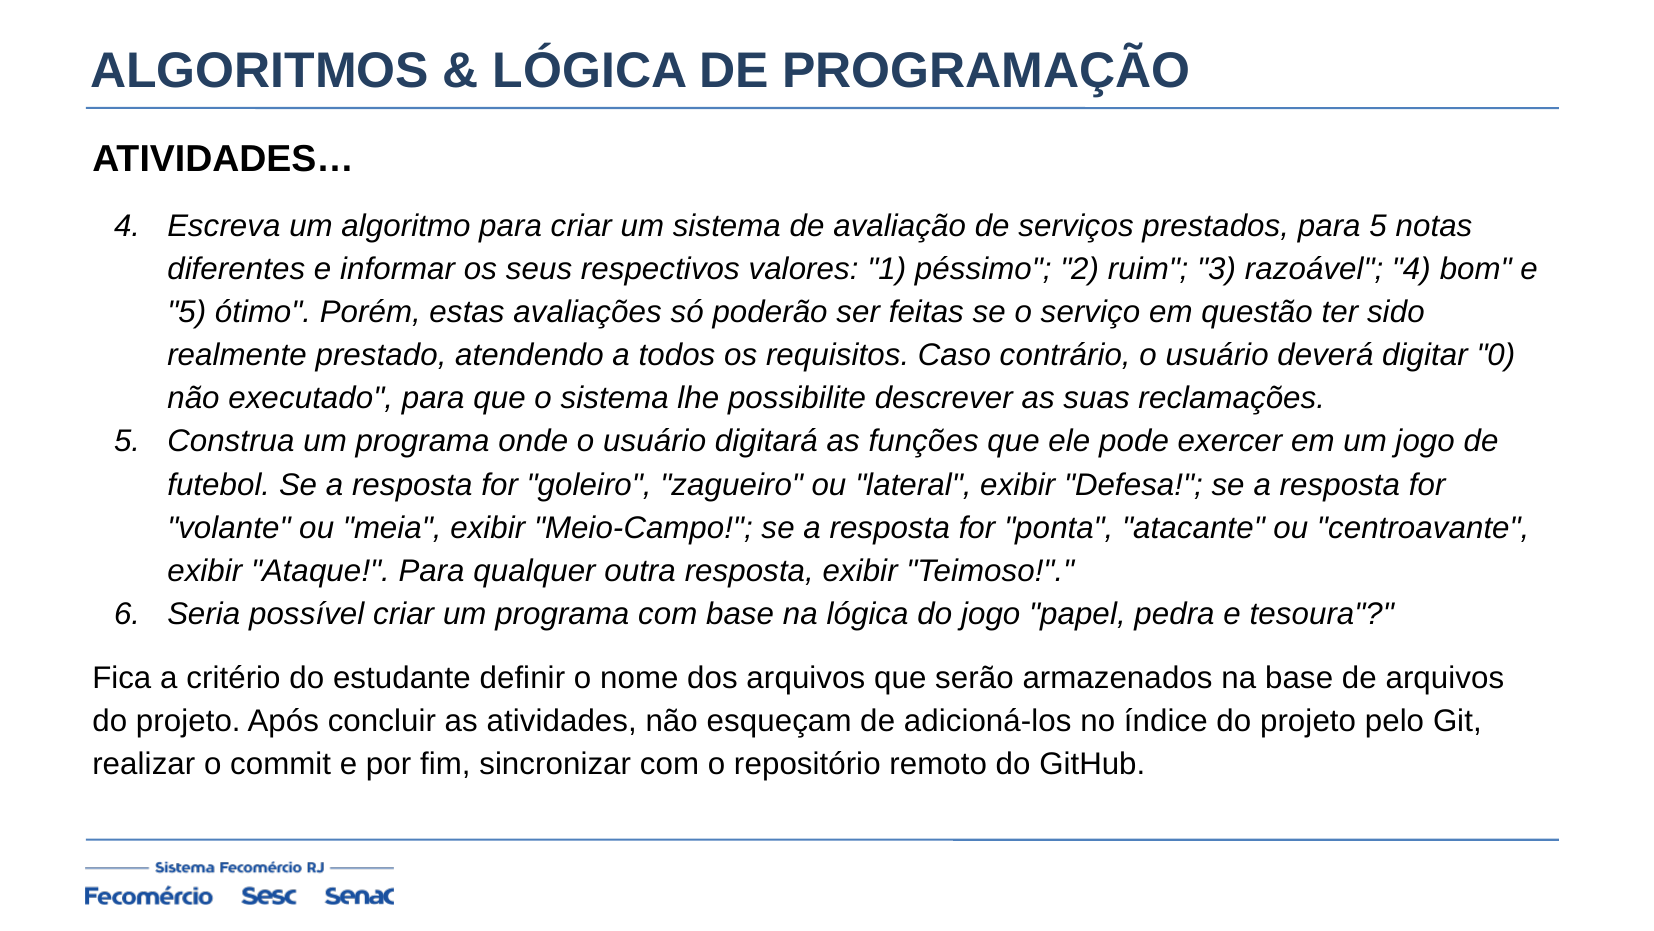

ALGORITMOS & LÓGICA DE PROGRAMAÇÃO
ATIVIDADES…
Escreva um algoritmo para criar um sistema de avaliação de serviços prestados, para 5 notas diferentes e informar os seus respectivos valores: "1) péssimo"; "2) ruim"; "3) razoável"; "4) bom" e "5) ótimo". Porém, estas avaliações só poderão ser feitas se o serviço em questão ter sido realmente prestado, atendendo a todos os requisitos. Caso contrário, o usuário deverá digitar "0) não executado", para que o sistema lhe possibilite descrever as suas reclamações.
Construa um programa onde o usuário digitará as funções que ele pode exercer em um jogo de futebol. Se a resposta for "goleiro", "zagueiro" ou "lateral", exibir "Defesa!"; se a resposta for "volante" ou "meia", exibir "Meio-Campo!"; se a resposta for "ponta", "atacante" ou "centroavante", exibir "Ataque!". Para qualquer outra resposta, exibir "Teimoso!"."
Seria possível criar um programa com base na lógica do jogo "papel, pedra e tesoura"?"
Fica a critério do estudante definir o nome dos arquivos que serão armazenados na base de arquivos do projeto. Após concluir as atividades, não esqueçam de adicioná-los no índice do projeto pelo Git, realizar o commit e por fim, sincronizar com o repositório remoto do GitHub.